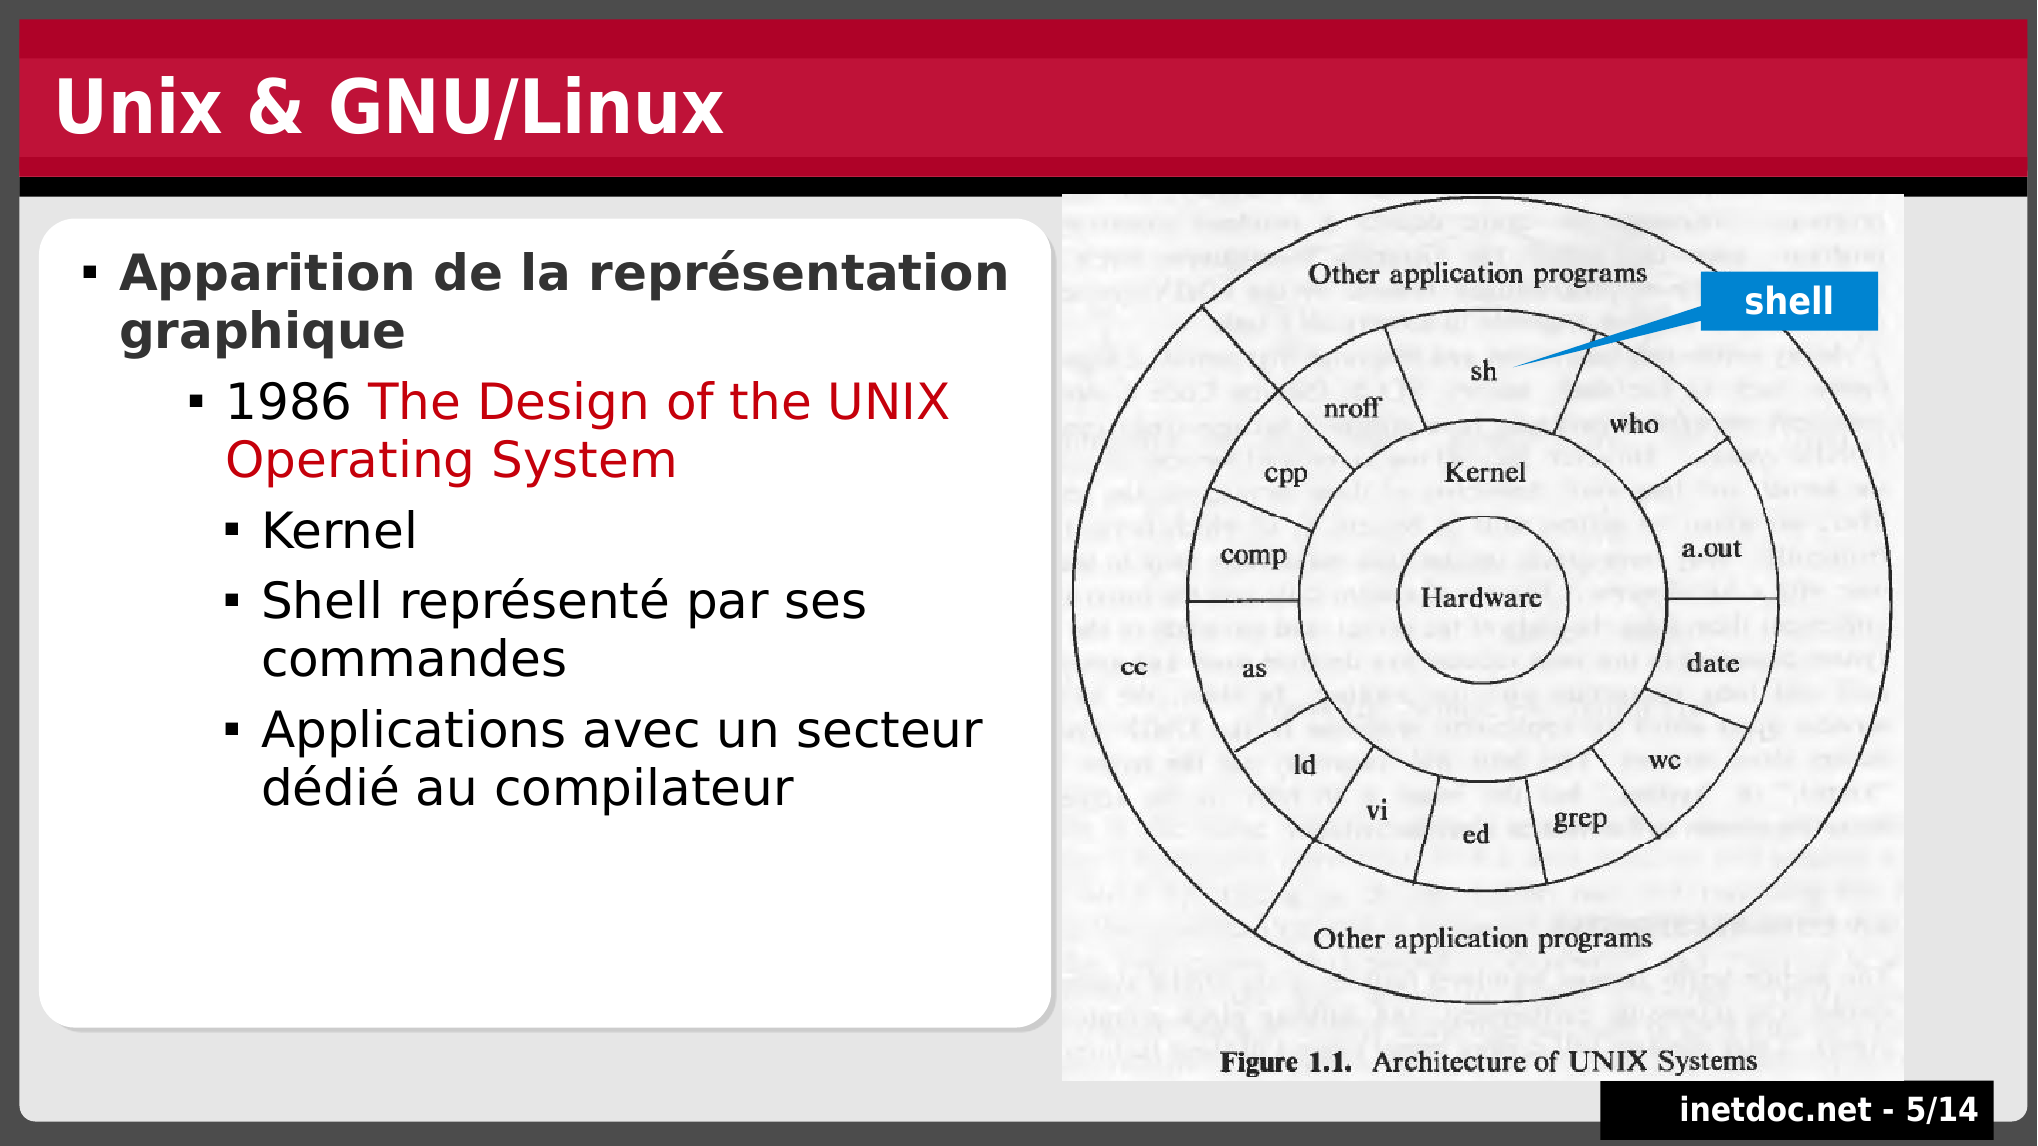

Unix & GNU/Linux
Apparition de la représentation graphique
1986 The Design of the UNIX Operating System
Kernel
Shell représenté par ses commandes
Applications avec un secteur dédié au compilateur
shell
inetdoc.net - /14